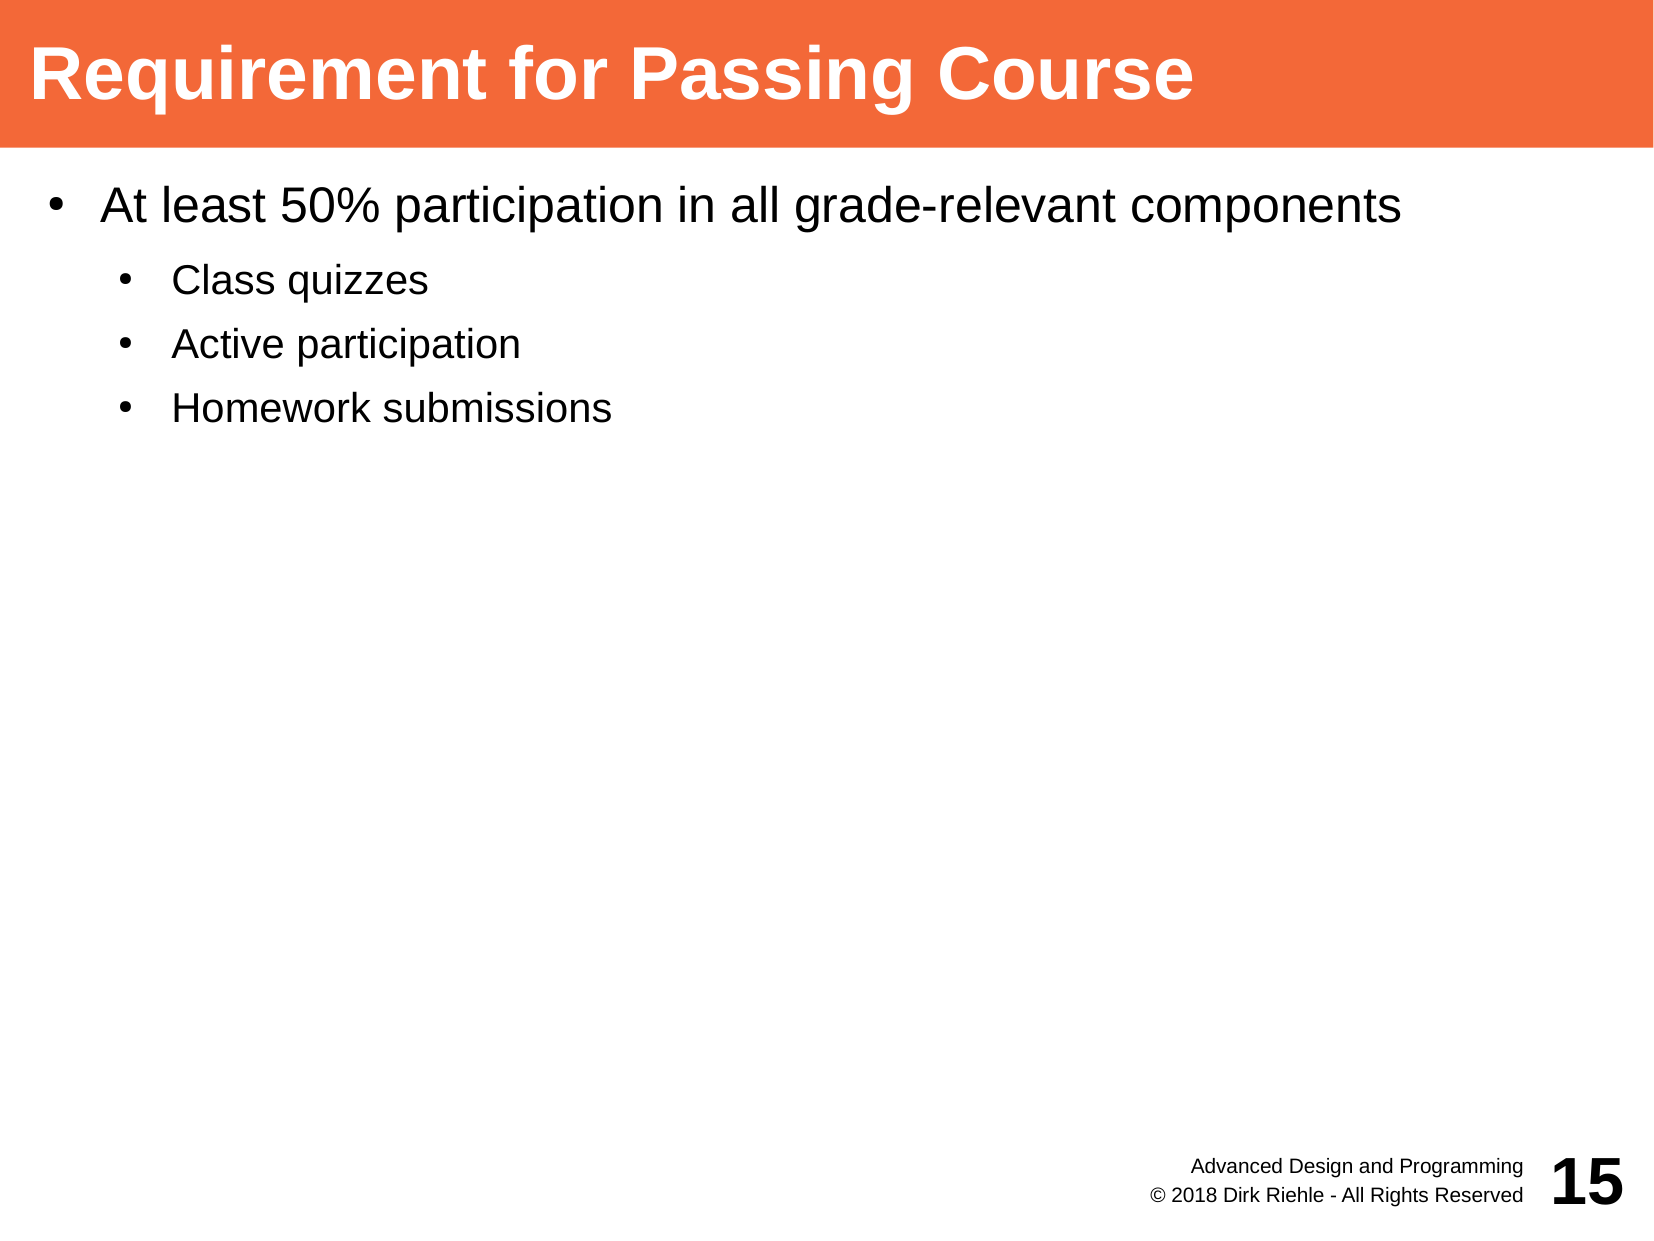

# Requirement for Passing Course
At least 50% participation in all grade-relevant components
Class quizzes
Active participation
Homework submissions
Advanced Design and Programming
15
© 2018 Dirk Riehle - All Rights Reserved